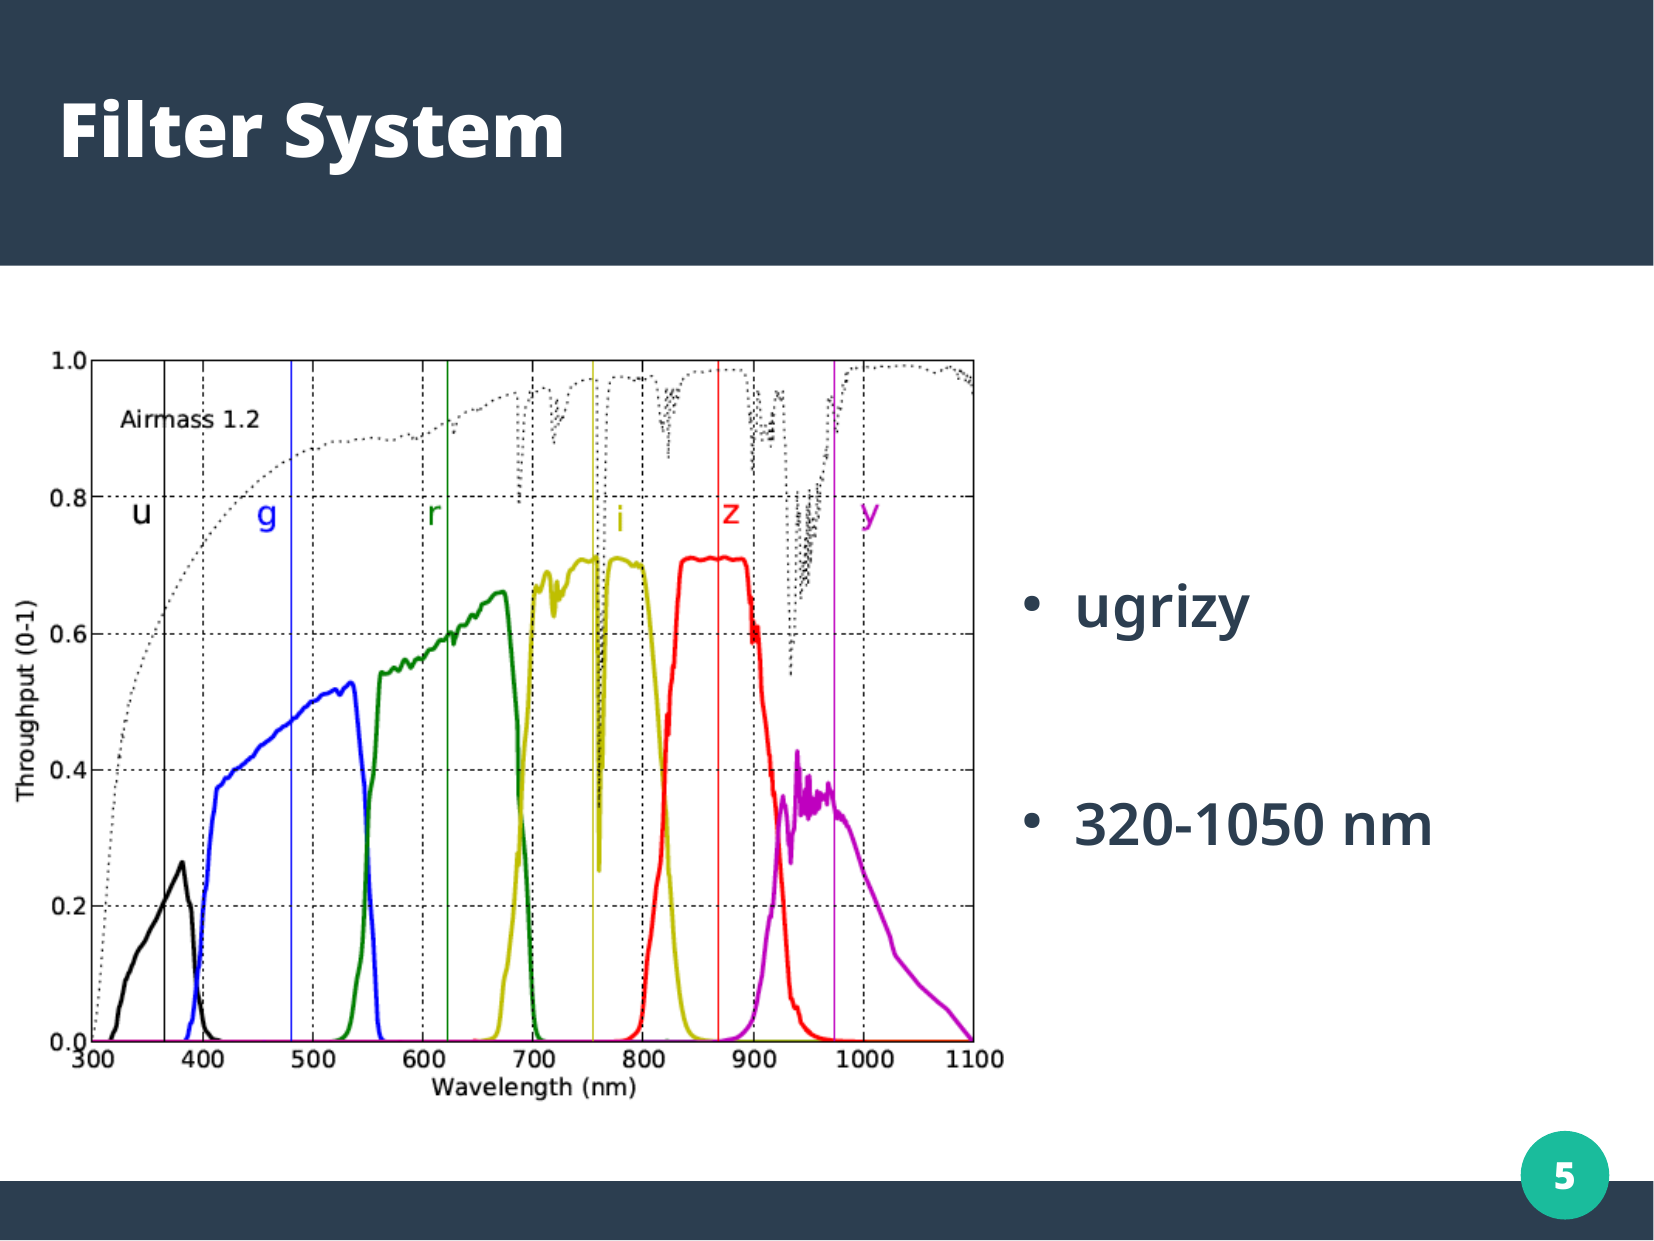

# Filter System
ugrizy
320-1050 nm
5